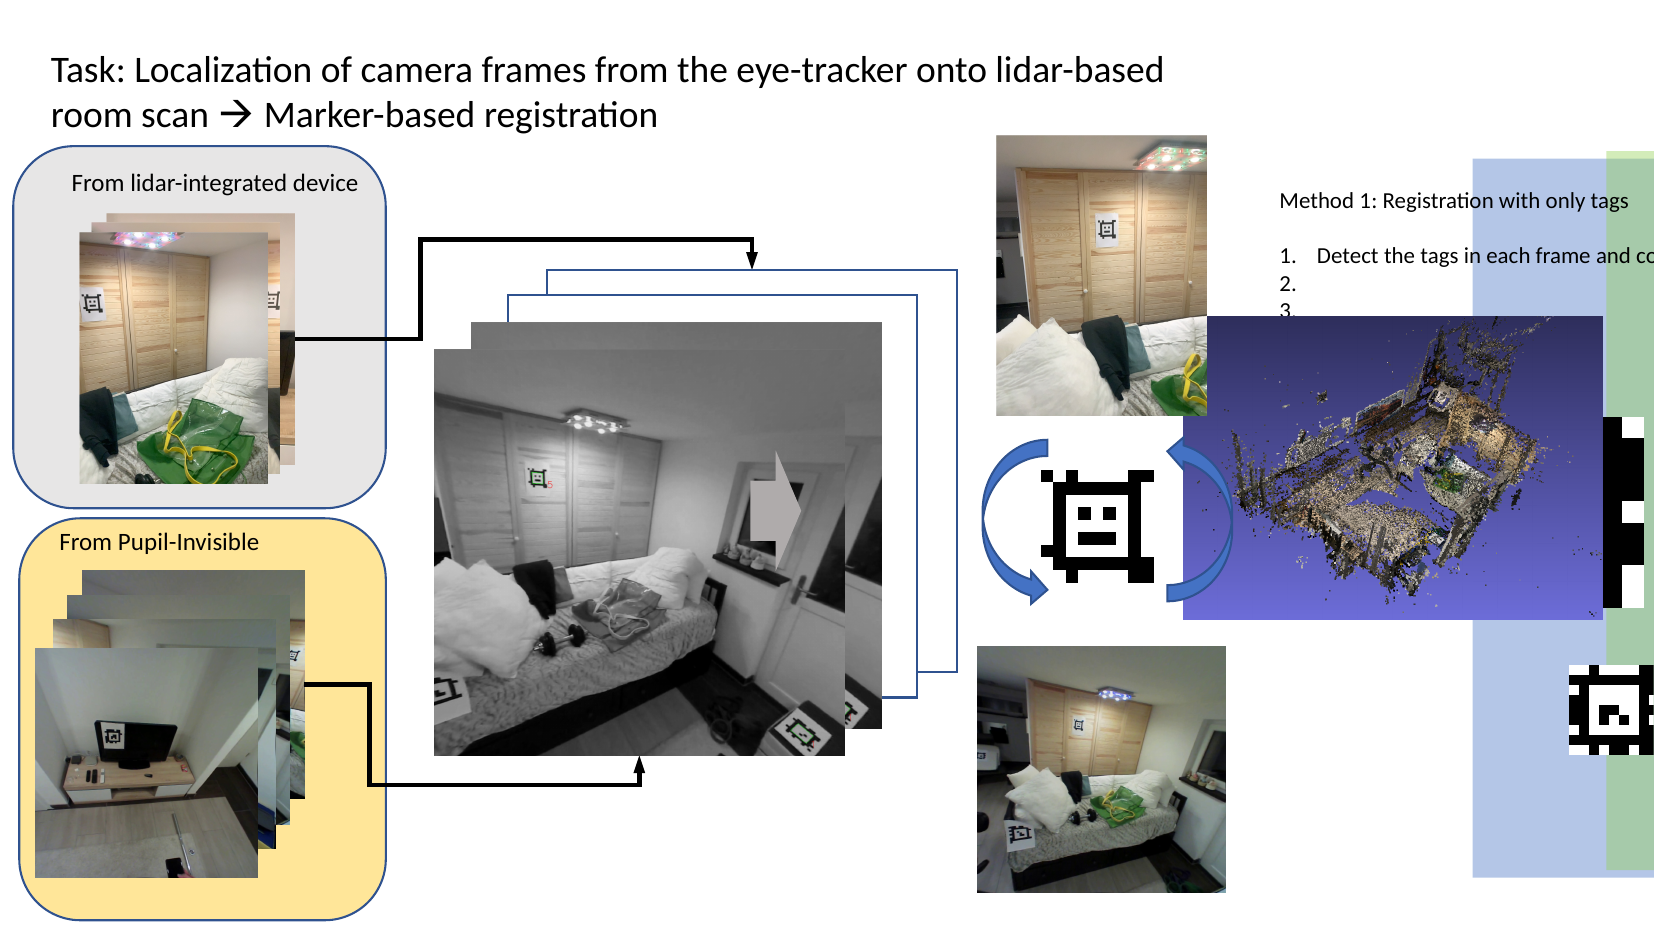

Task: Localization of camera frames from the eye-tracker onto lidar-based room scan  Marker-based registration
From lidar-integrated device
Method 1: Registration with only tags
Detect the tags in each frame and compute the tag poses
From Pupil-Invisible